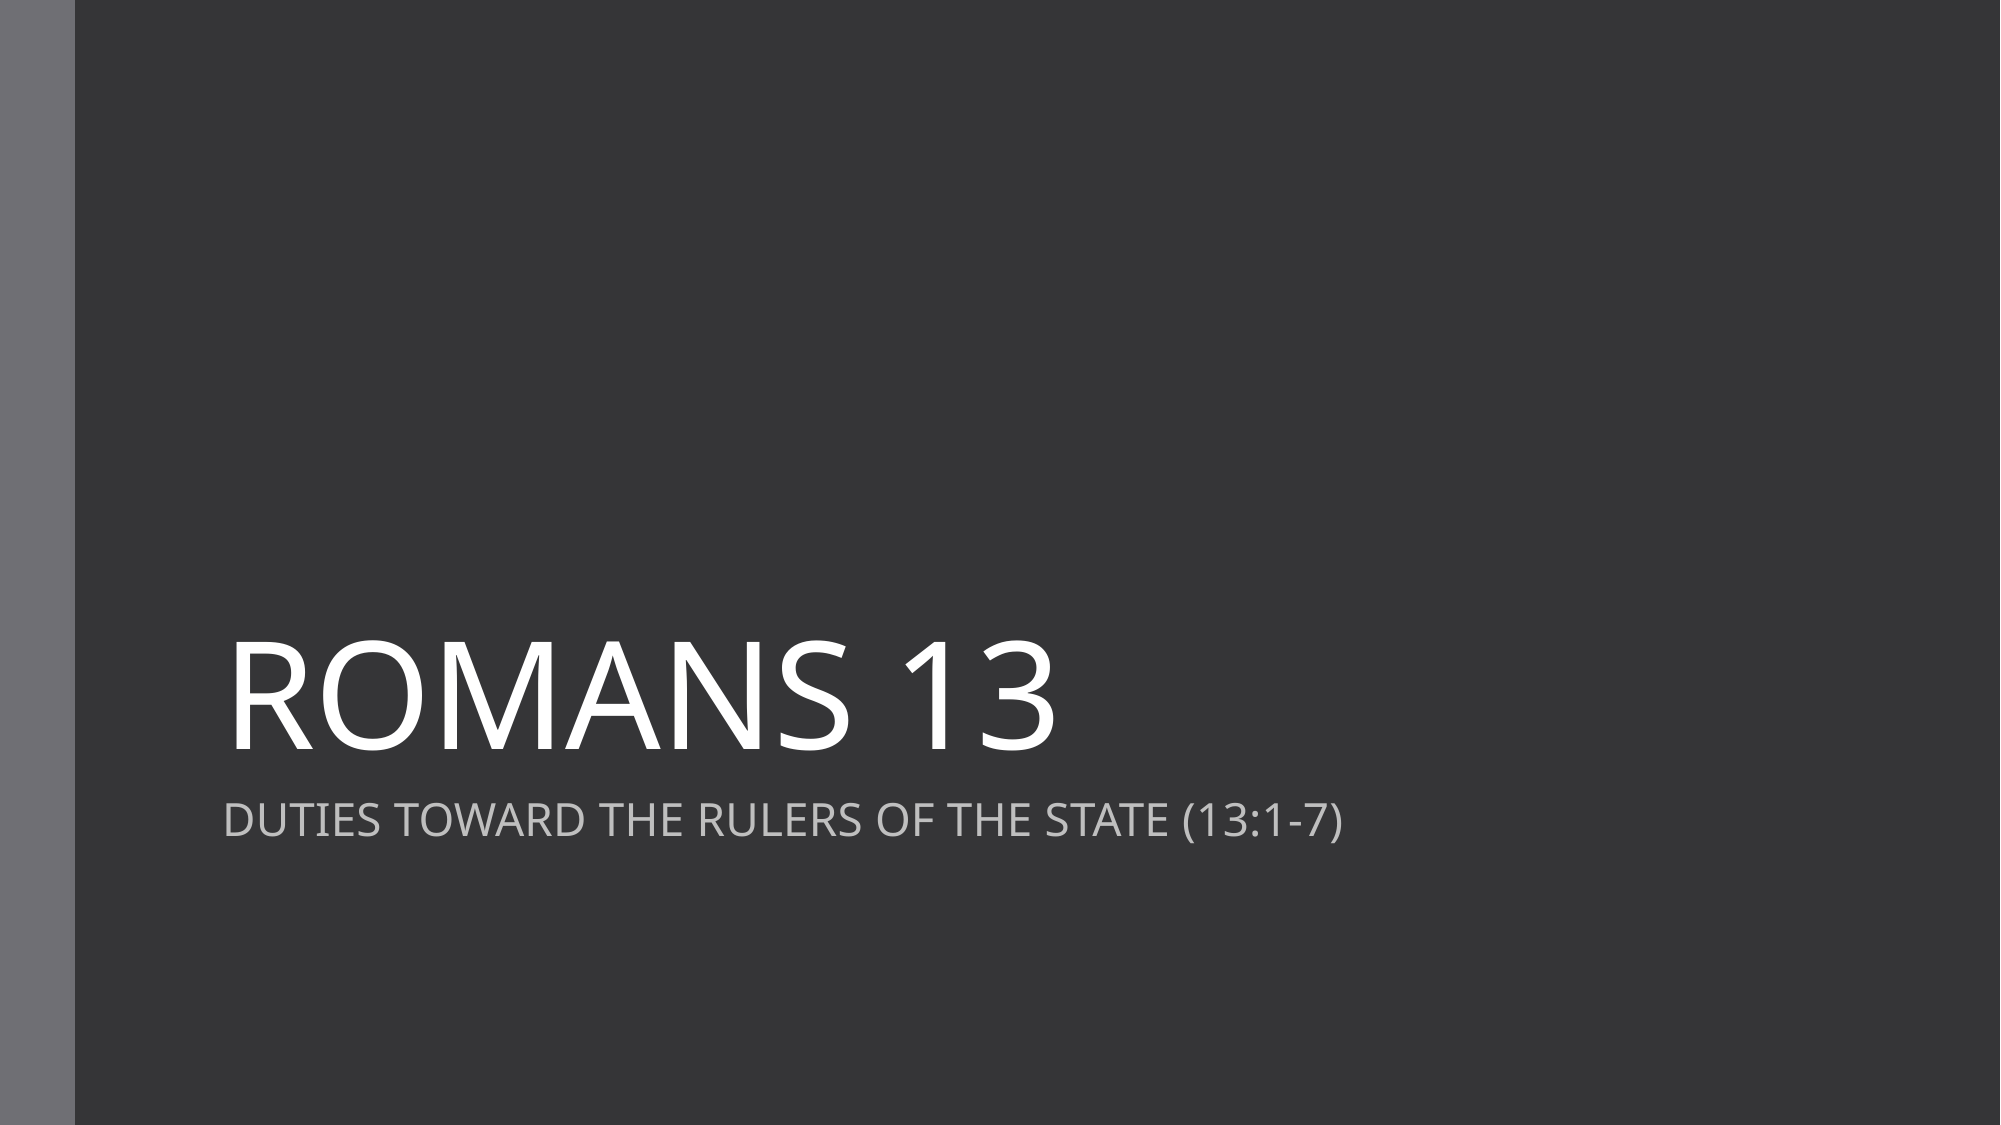

# ROMANS 13
DUTIES TOWARD THE RULERS OF THE STATE (13:1-7)